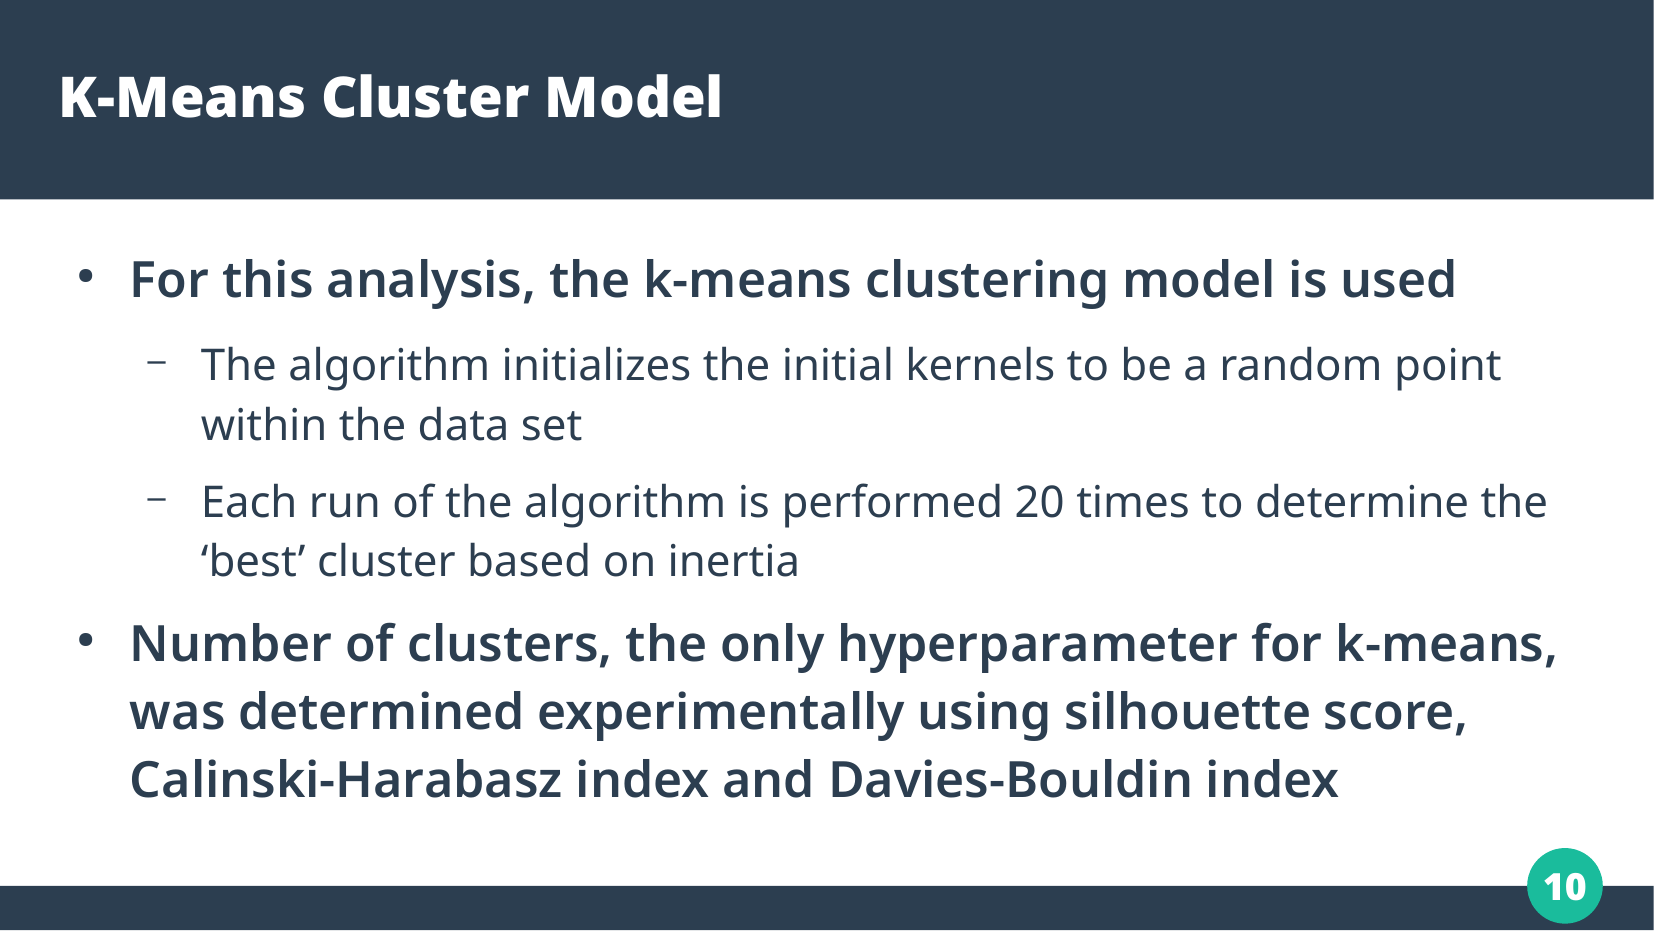

# K-Means Cluster Model
For this analysis, the k-means clustering model is used
The algorithm initializes the initial kernels to be a random point within the data set
Each run of the algorithm is performed 20 times to determine the ‘best’ cluster based on inertia
Number of clusters, the only hyperparameter for k-means, was determined experimentally using silhouette score, Calinski-Harabasz index and Davies-Bouldin index